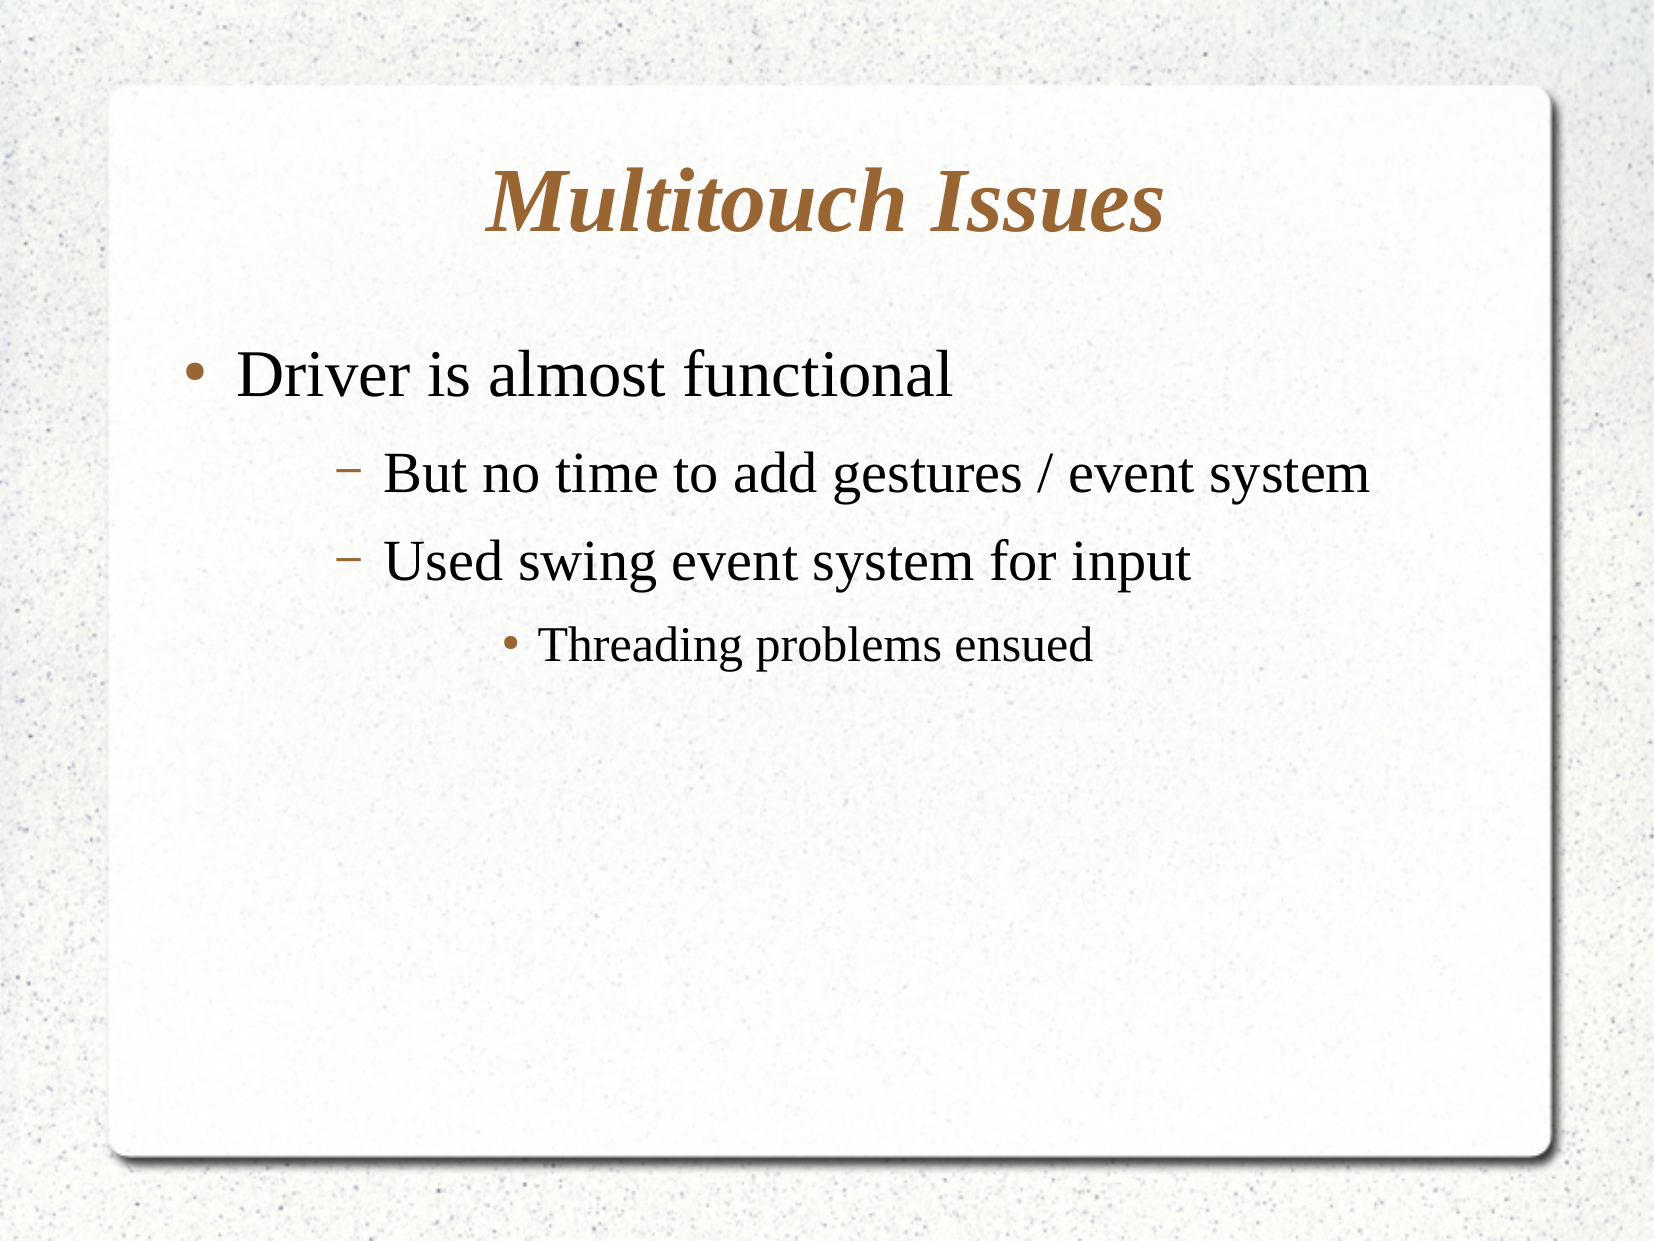

# Multitouch Issues
Driver is almost functional
But no time to add gestures / event system
Used swing event system for input
Threading problems ensued